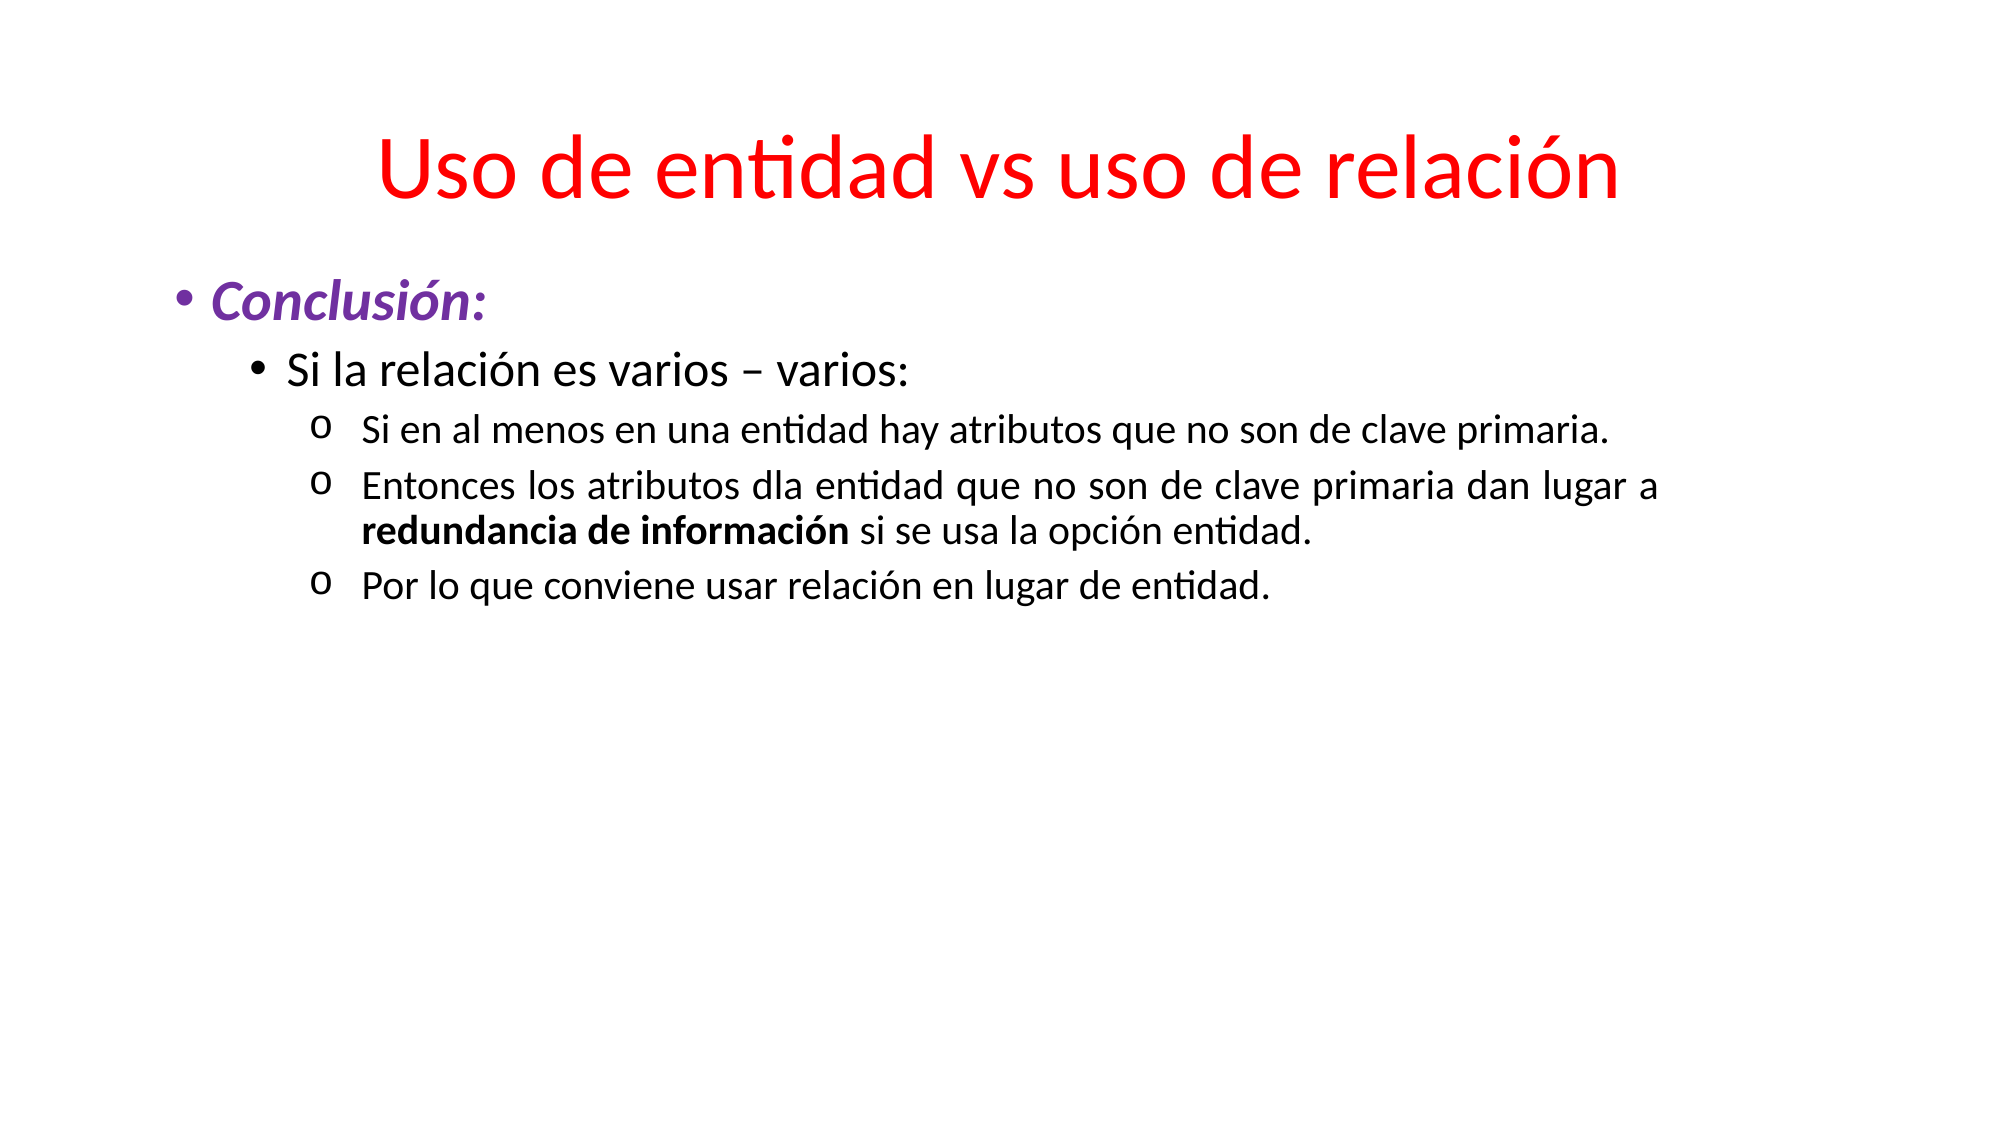

# Uso de entidad vs uso de relación
Conclusión:
Si la relación es varios – varios:
Si en al menos en una entidad hay atributos que no son de clave primaria.
Entonces los atributos dla entidad que no son de clave primaria dan lugar a redundancia de información si se usa la opción entidad.
Por lo que conviene usar relación en lugar de entidad.